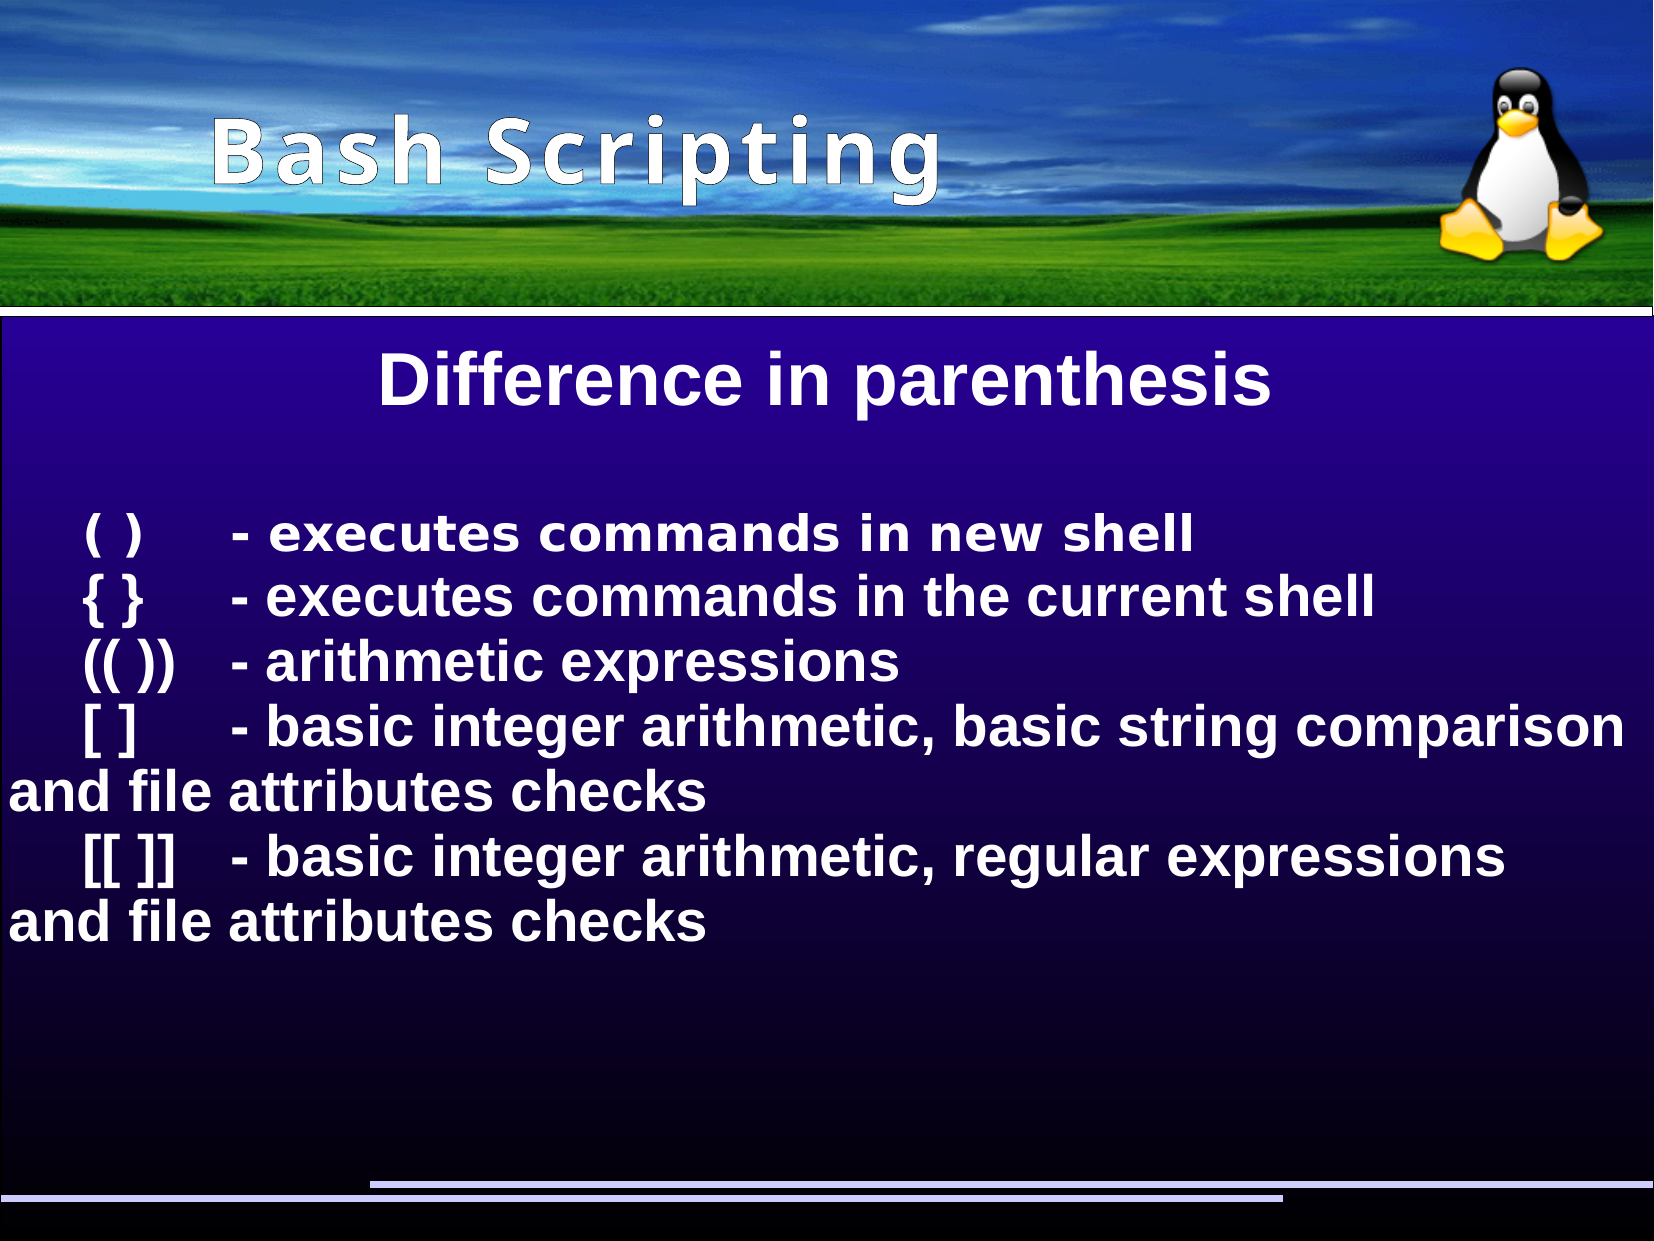

# Bash Scripting
					Difference in parenthesis
	( )		- executes commands in new shell
	{ }		- executes commands in the current shell
	(( ))	- arithmetic expressions
	[ ]		- basic integer arithmetic, basic string comparison and file attributes checks
	[[ ]]	- basic integer arithmetic, regular expressions
and file attributes checks